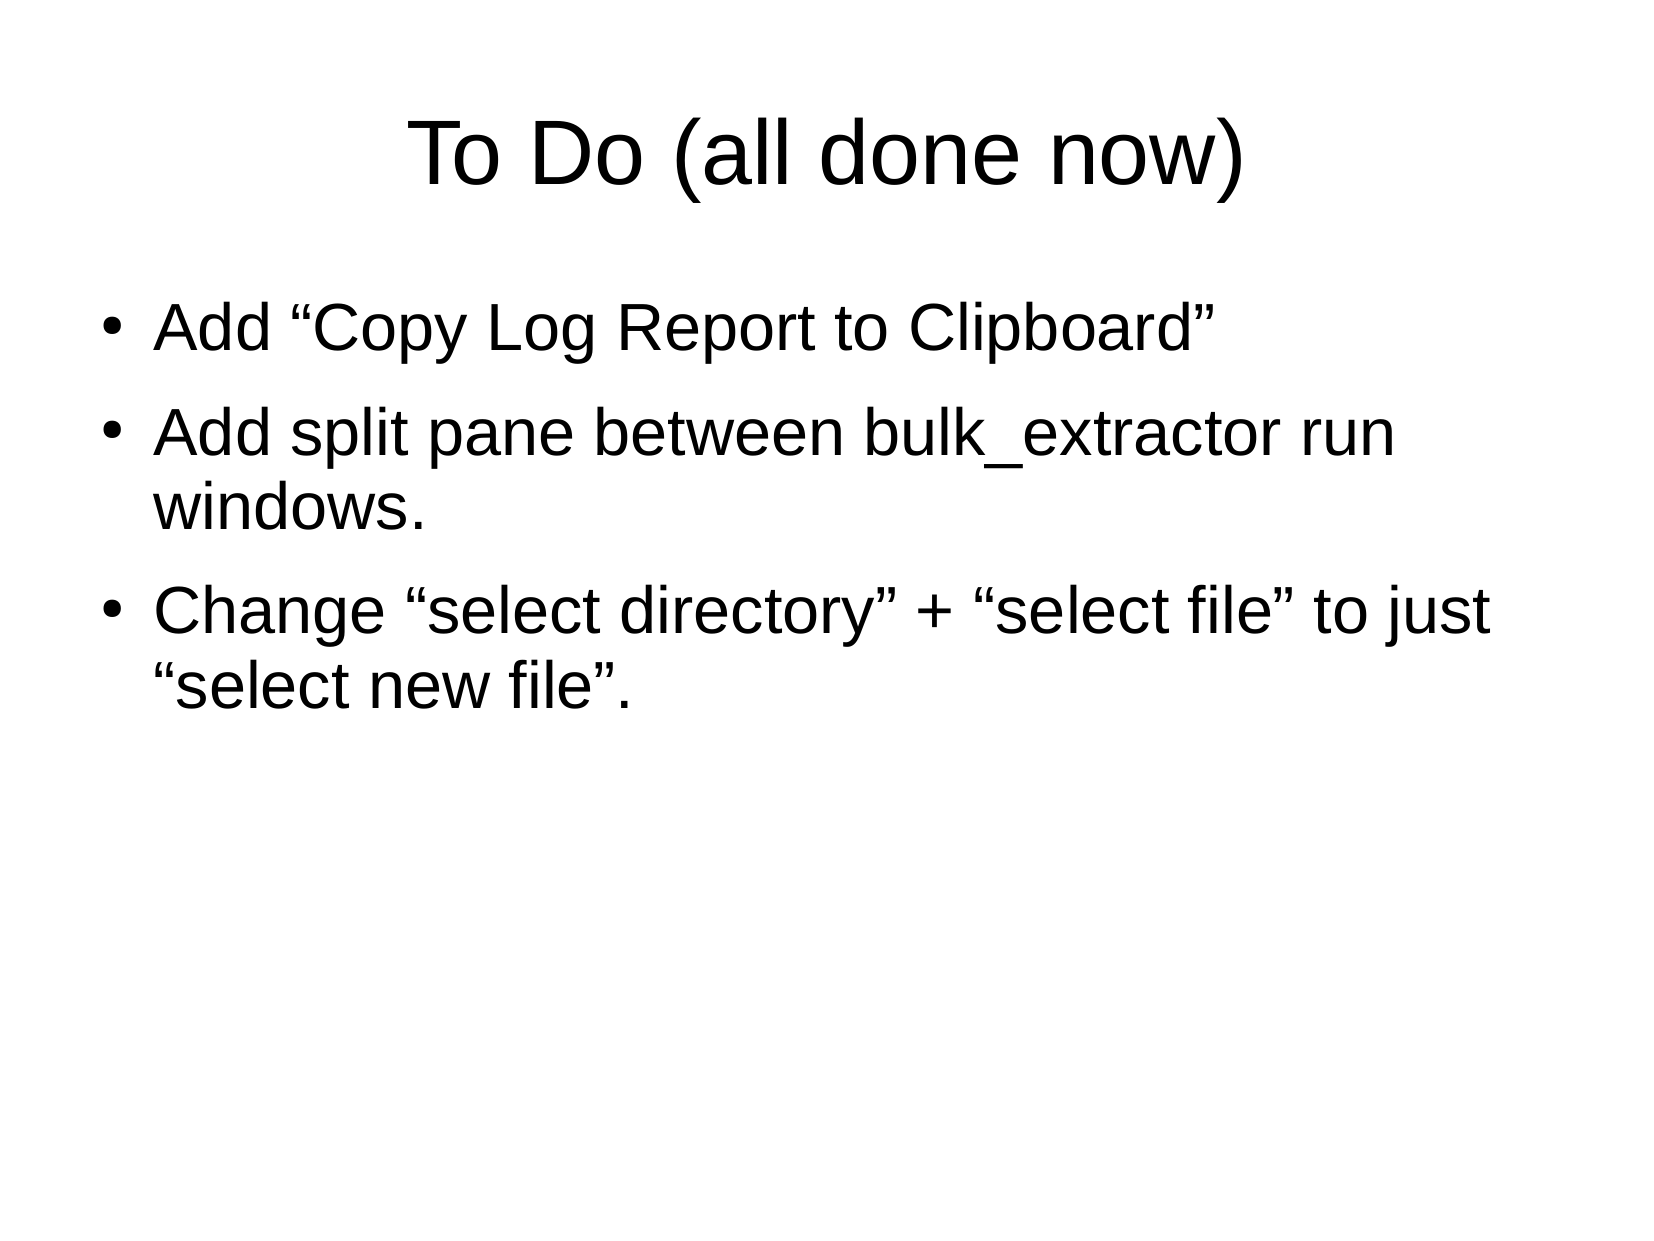

# To Do (all done now)
Add “Copy Log Report to Clipboard”
Add split pane between bulk_extractor run windows.
Change “select directory” + “select file” to just “select new file”.